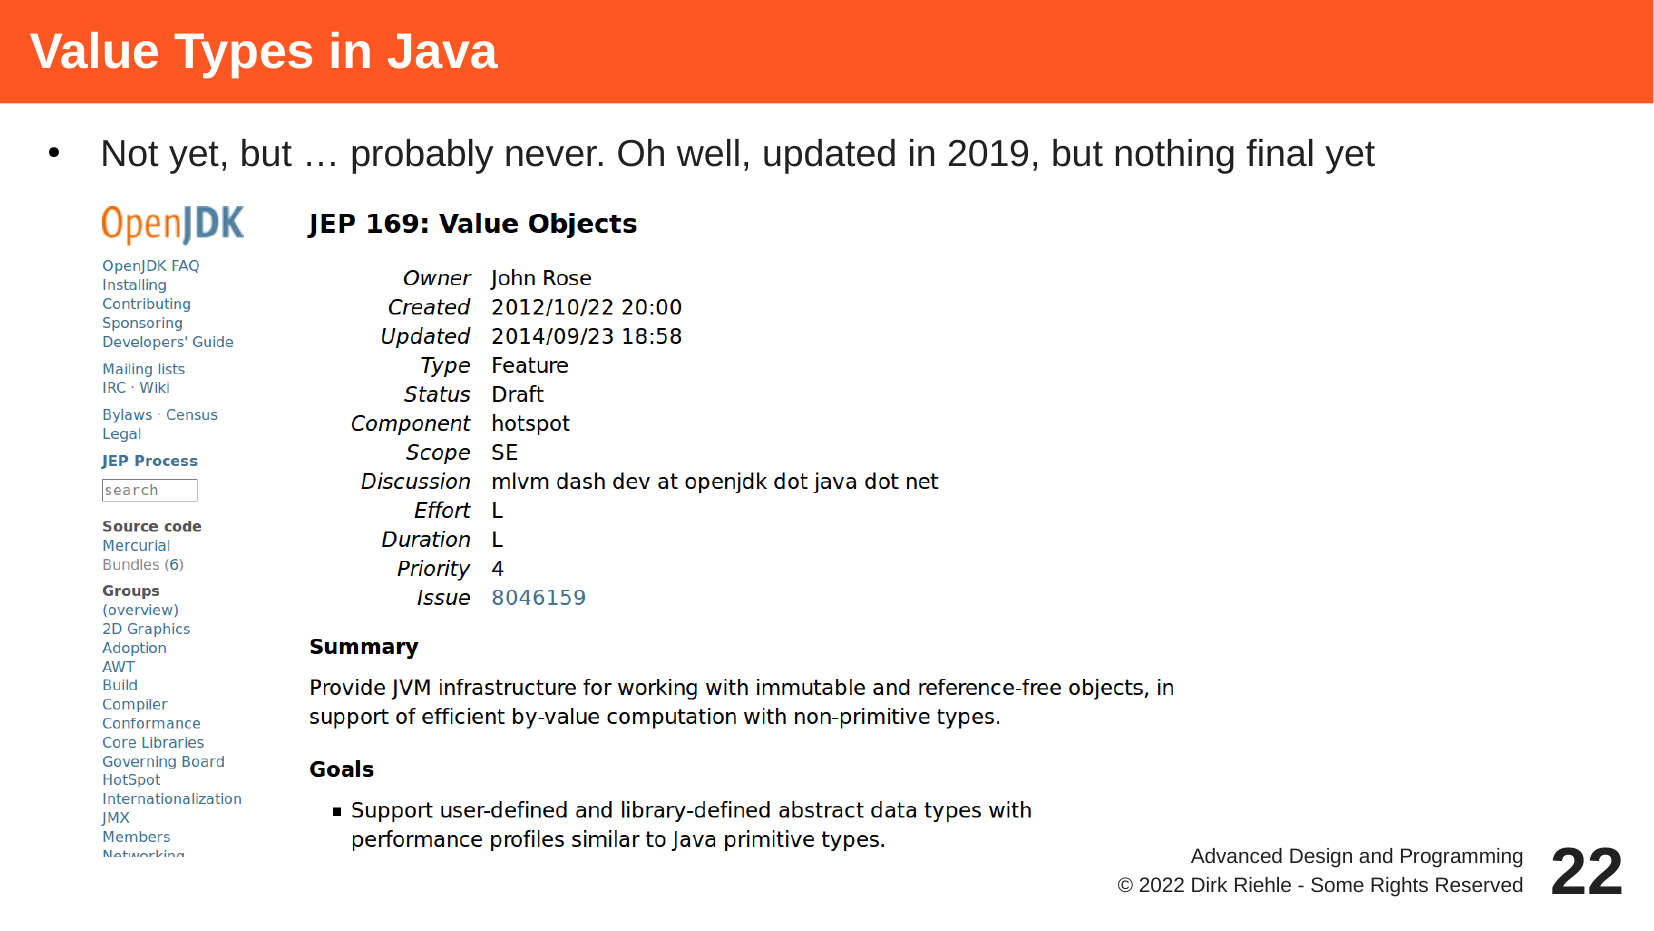

# Value Types in Java
Not yet, but … probably never. Oh well, updated in 2019, but nothing final yet
Advanced Design and Programming
22
© 2022 Dirk Riehle - Some Rights Reserved